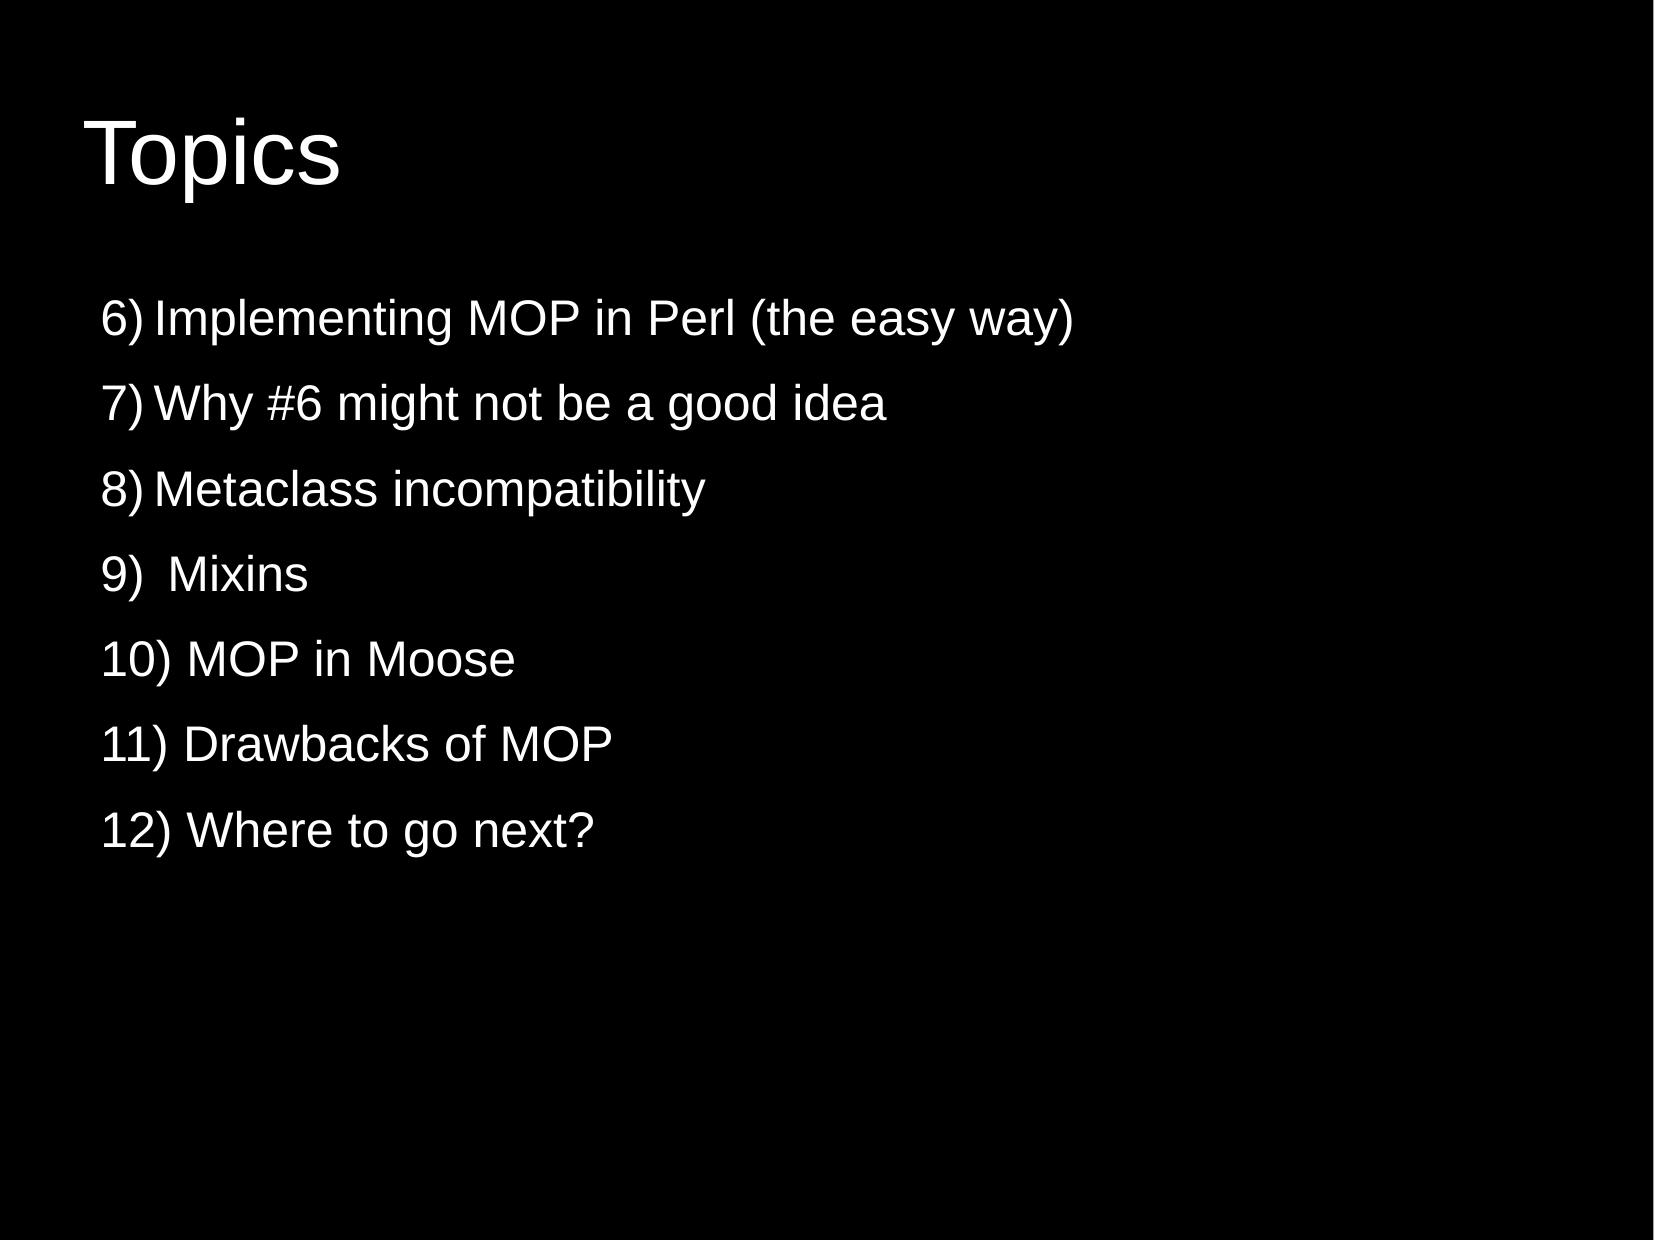

# Topics
Implementing MOP in Perl (the easy way)
Why #6 might not be a good idea
Metaclass incompatibility
 Mixins
 MOP in Moose
 Drawbacks of MOP
 Where to go next?